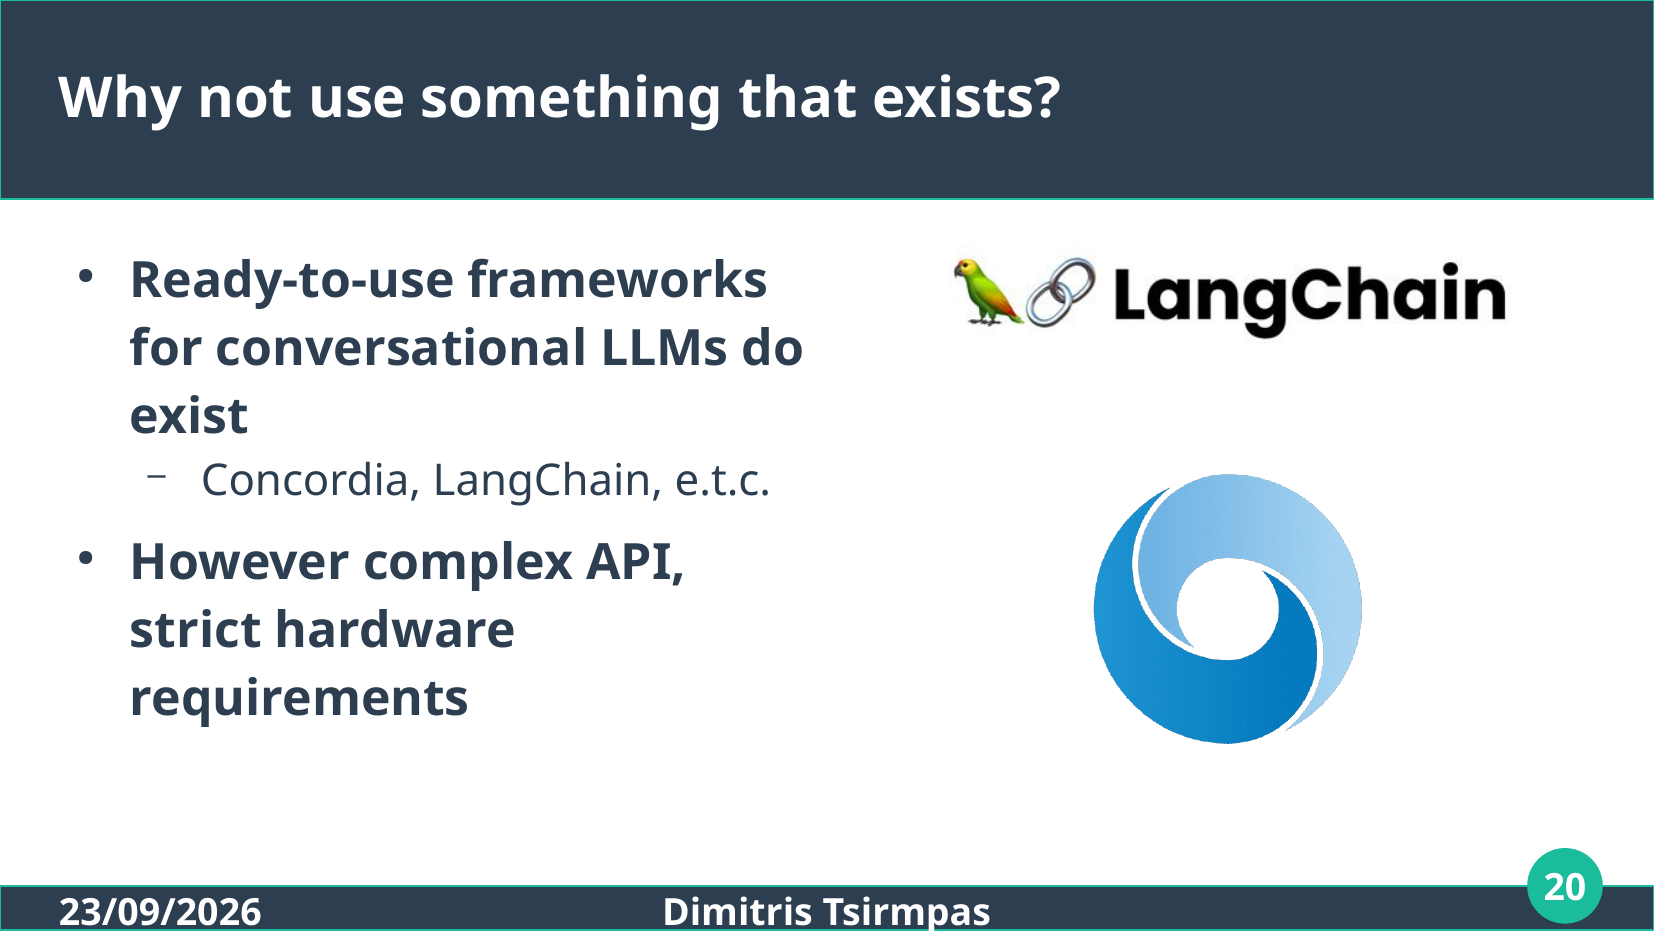

# Why not use something that exists?
Ready-to-use frameworks for conversational LLMs do exist
Concordia, LangChain, e.t.c.
However complex API, strict hardware requirements
20
Dimitris Tsirmpas